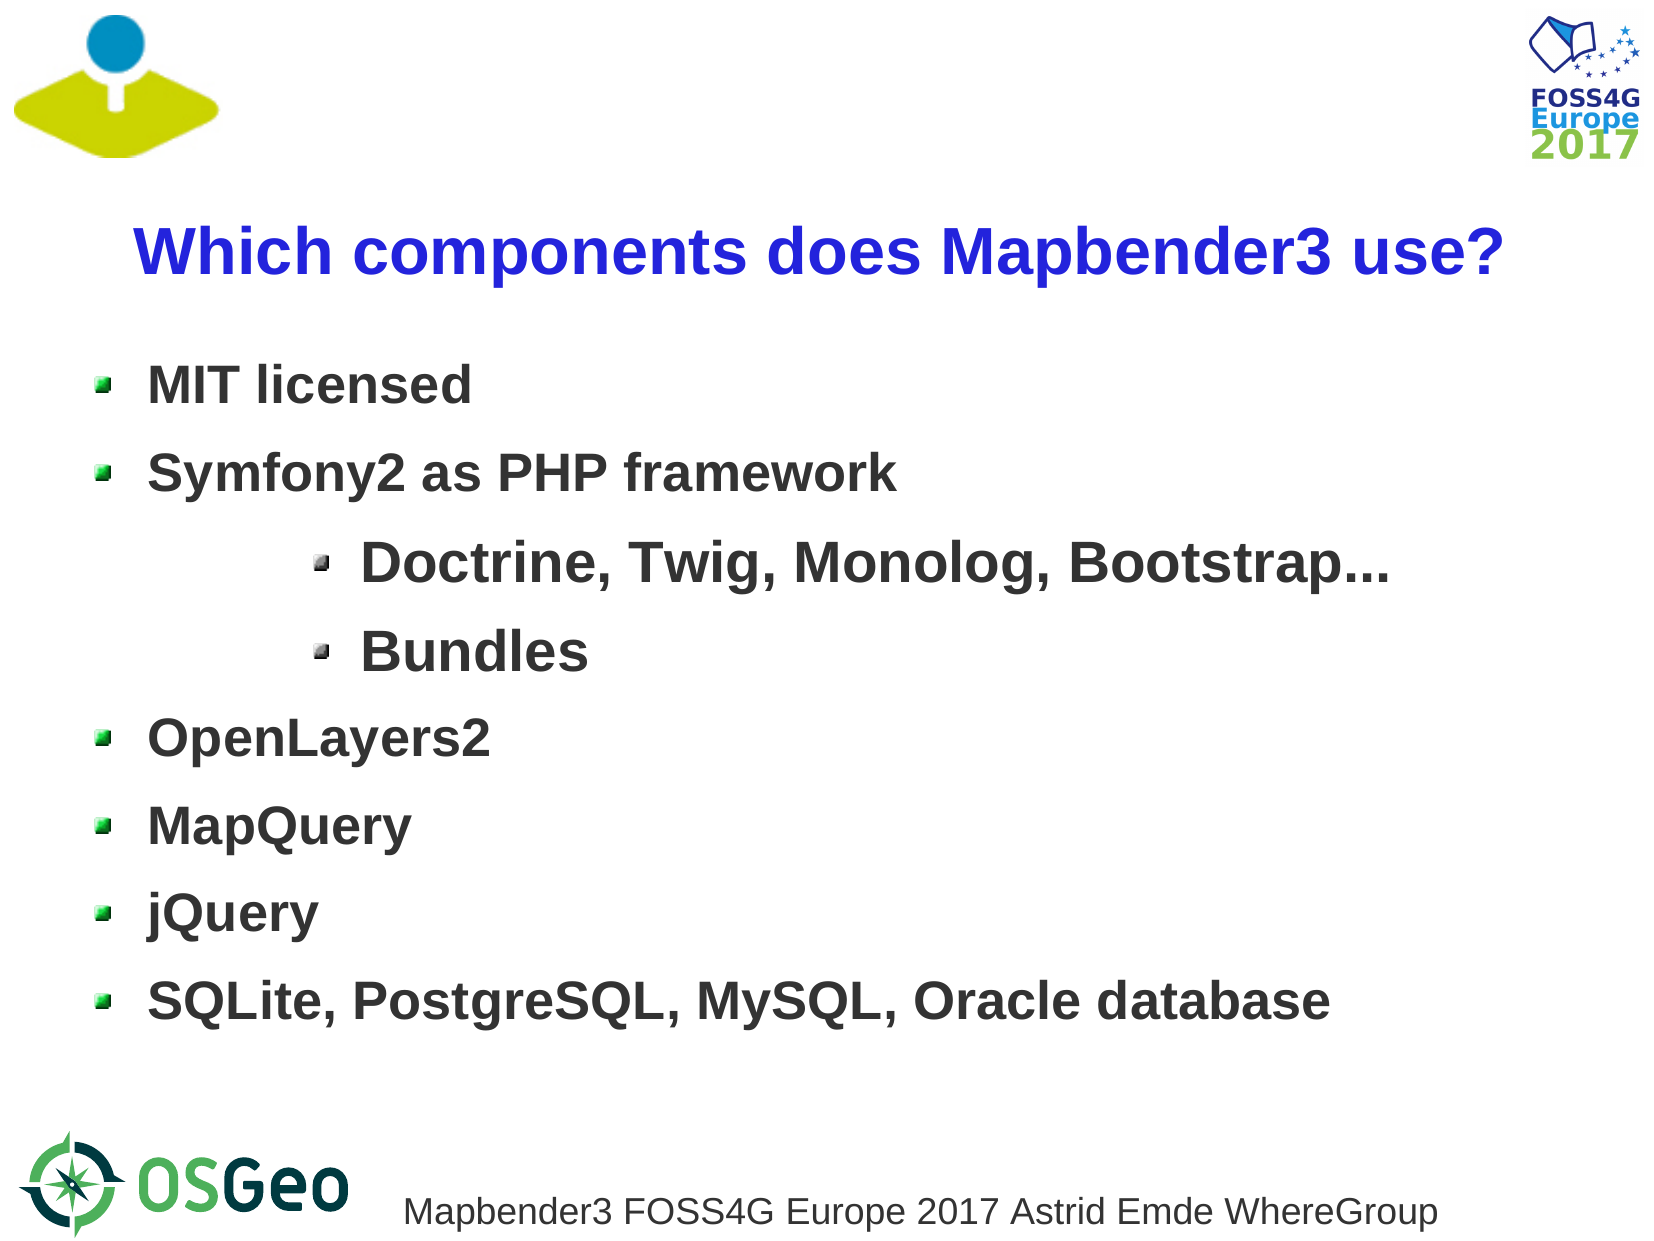

# Which components does Mapbender3 use?
MIT licensed
Symfony2 as PHP framework
Doctrine, Twig, Monolog, Bootstrap...
Bundles
OpenLayers2
MapQuery
jQuery
SQLite, PostgreSQL, MySQL, Oracle database